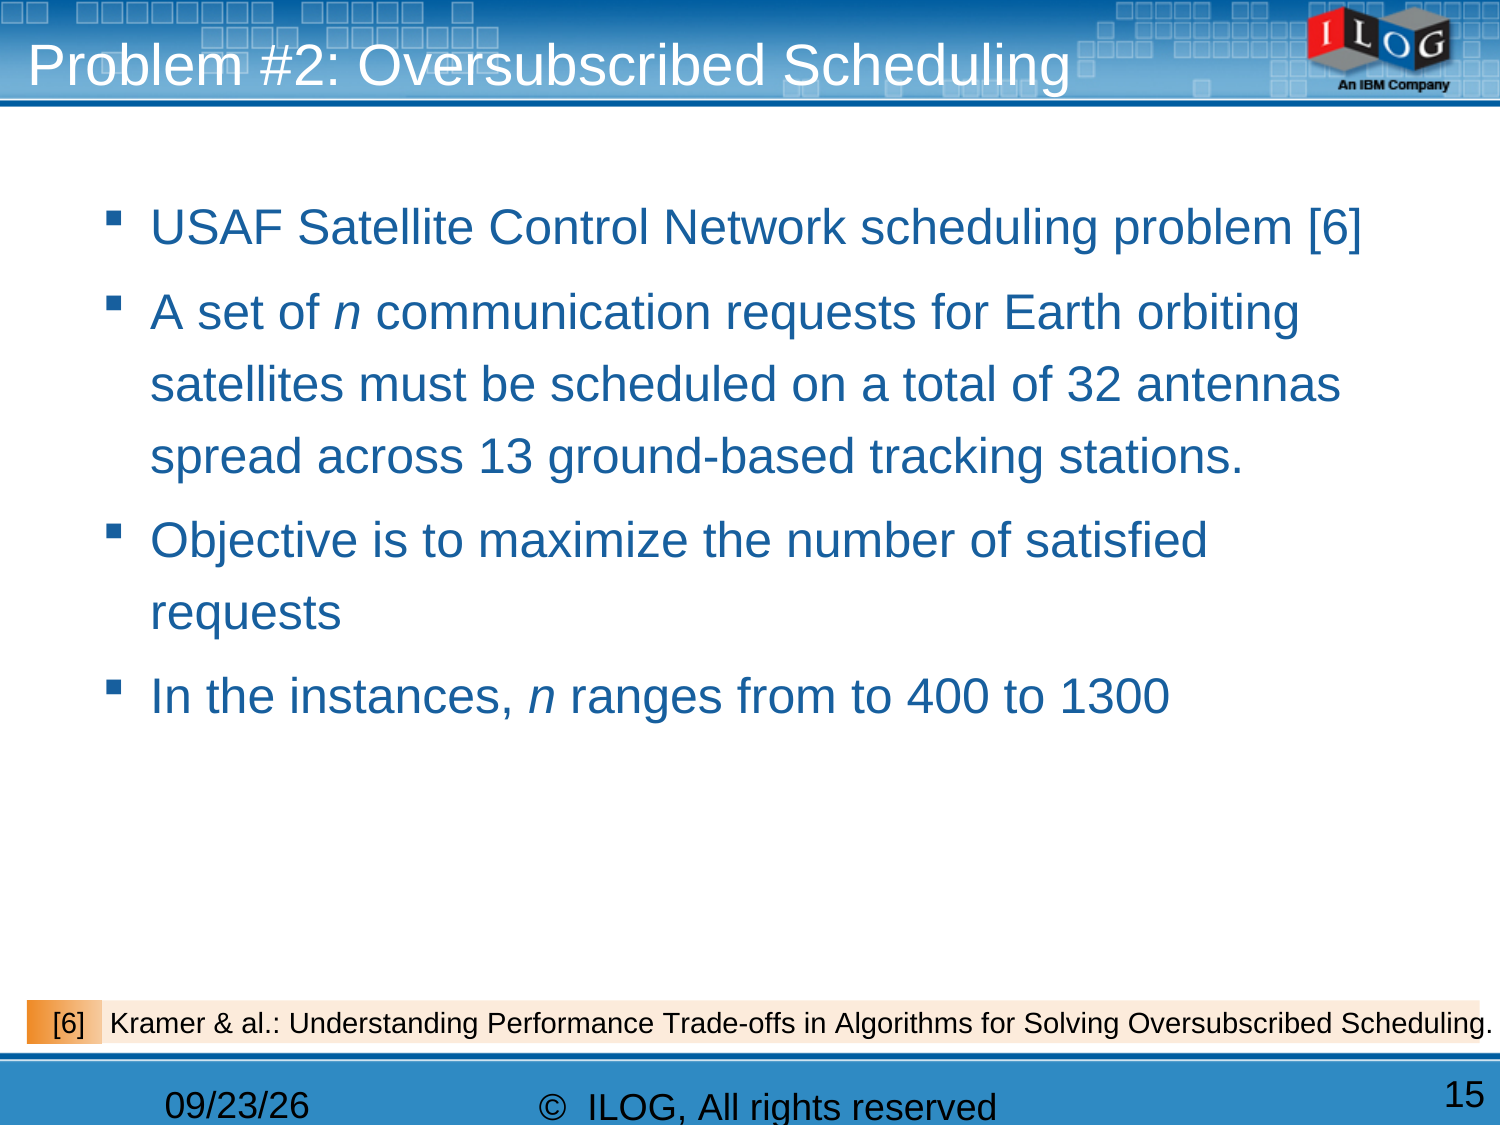

# Problem #2: Oversubscribed Scheduling
USAF Satellite Control Network scheduling problem [6]
A set of n communication requests for Earth orbiting satellites must be scheduled on a total of 32 antennas spread across 13 ground-based tracking stations.
Objective is to maximize the number of satisfied requests
In the instances, n ranges from to 400 to 1300
[6] Kramer & al.: Understanding Performance Trade-offs in Algorithms for Solving Oversubscribed Scheduling.
15
© ILOG, All rights reserved